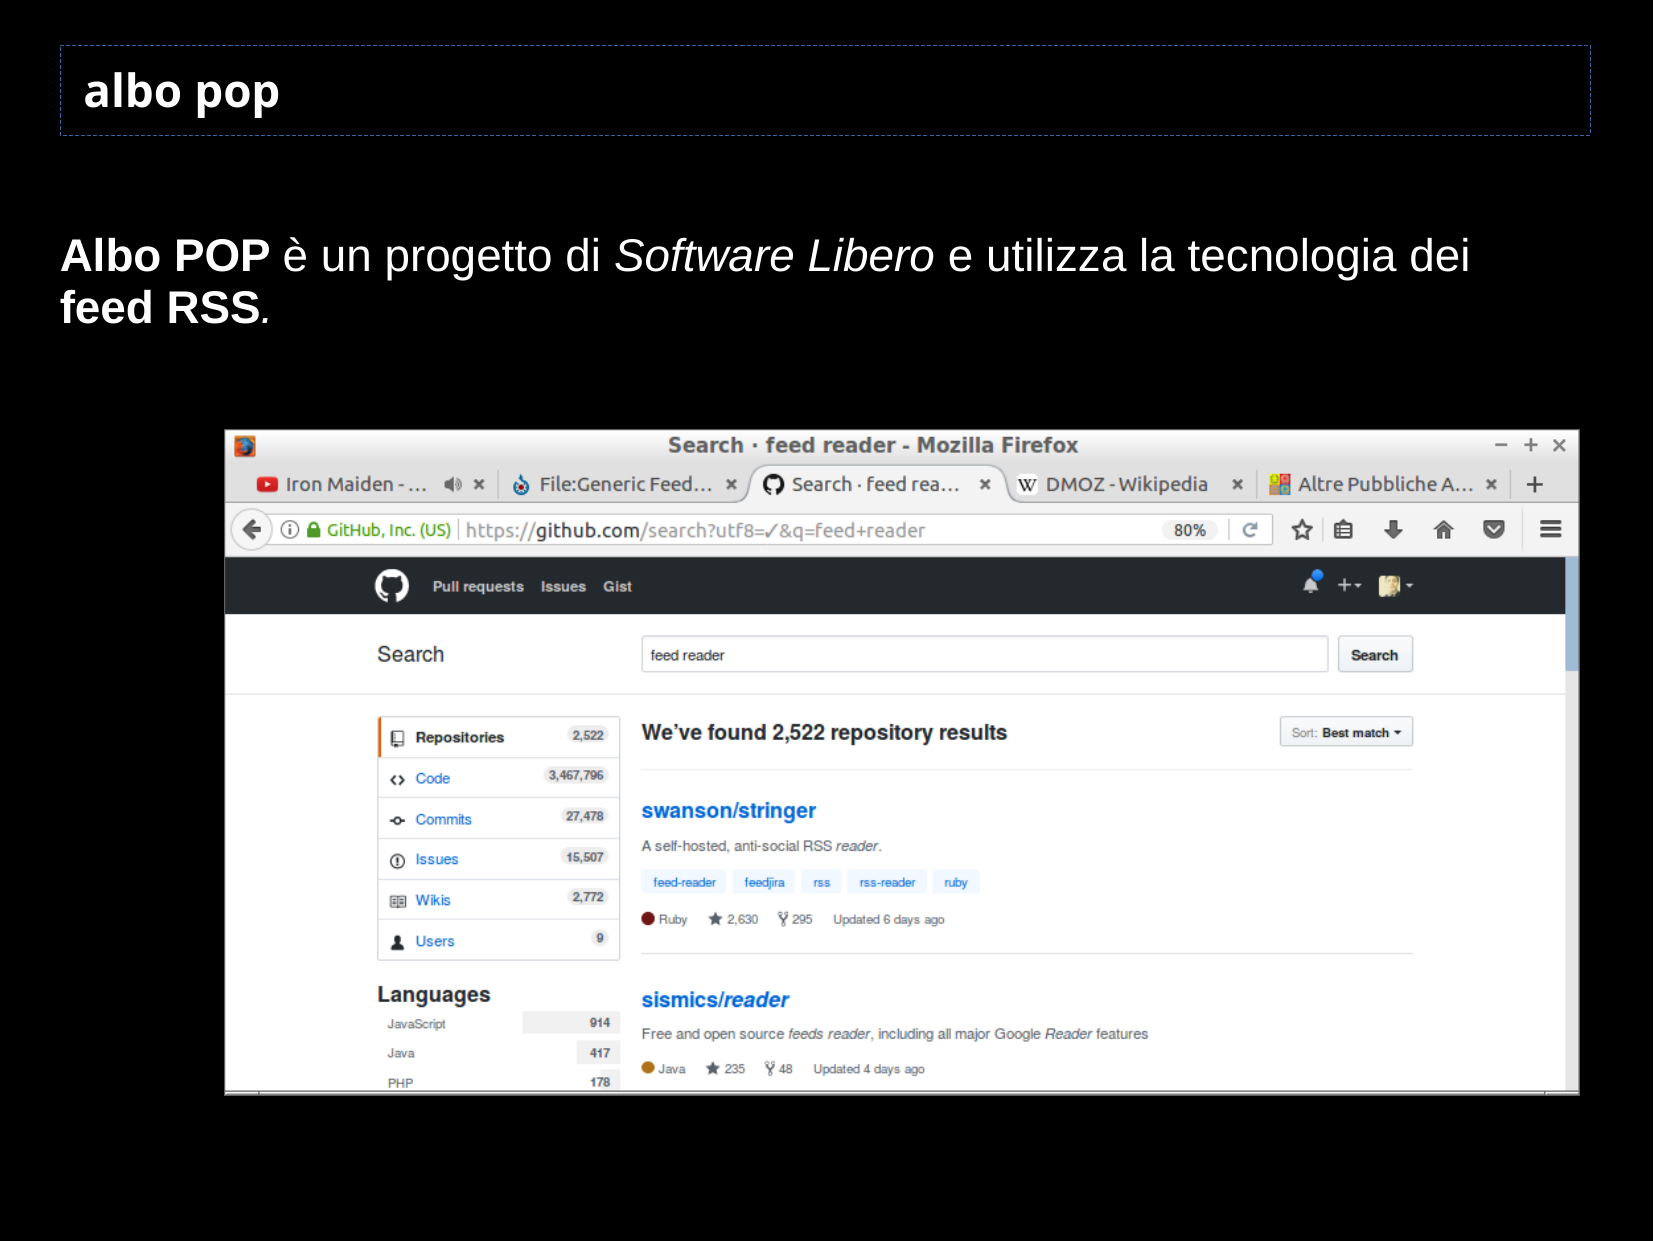

# albo pop
Albo POP è un progetto di Software Libero e utilizza la tecnologia dei feed RSS.